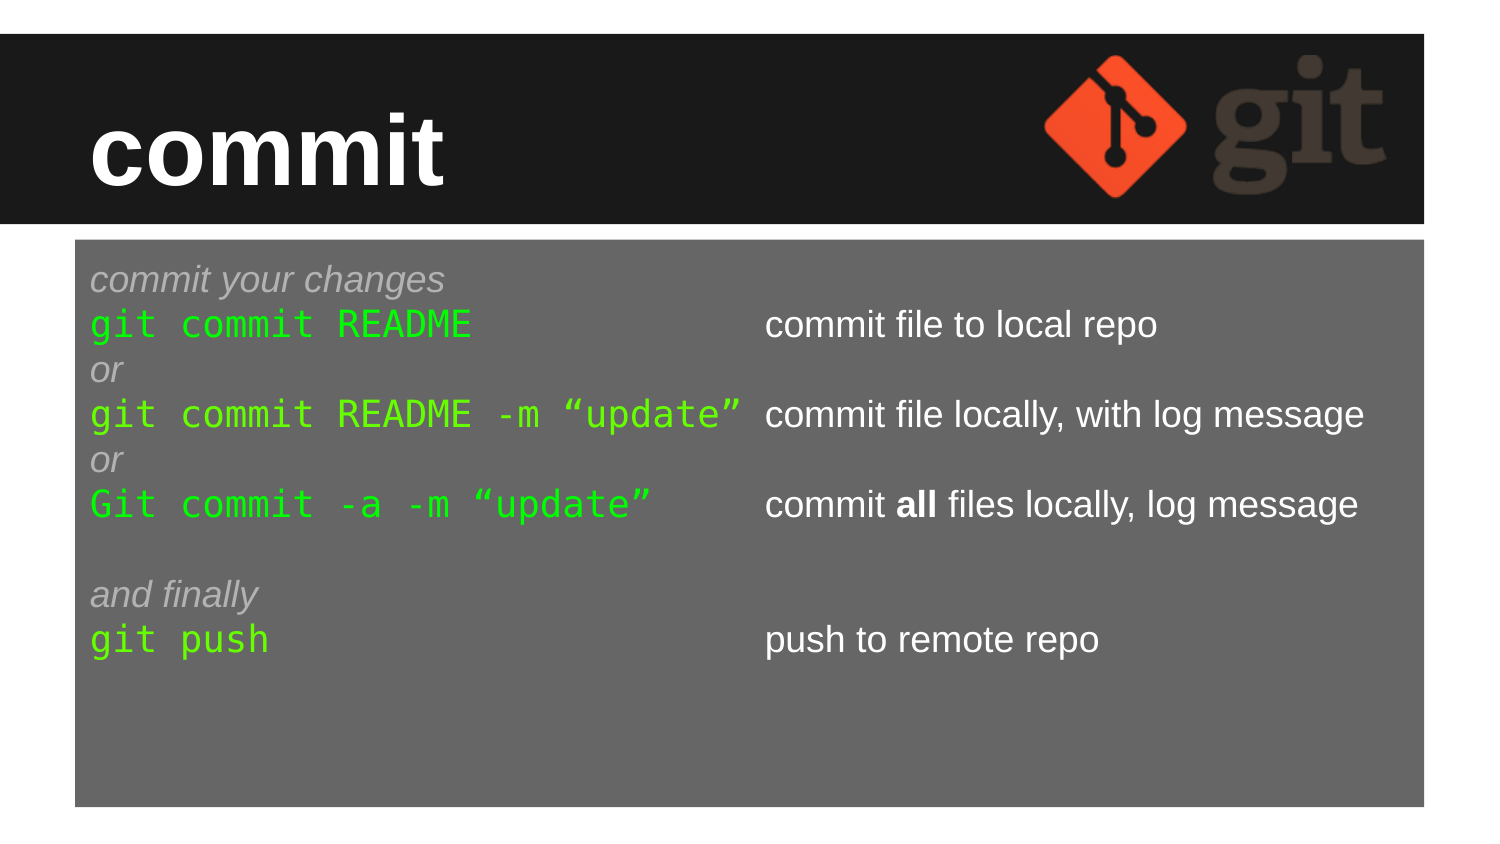

commit
commit your changes
git commit README				commit file to local repo
or
git commit README -m “update”	commit file locally, with log message
or
Git commit -a -m “update”		commit all files locally, log message
and finally
git push							push to remote repo